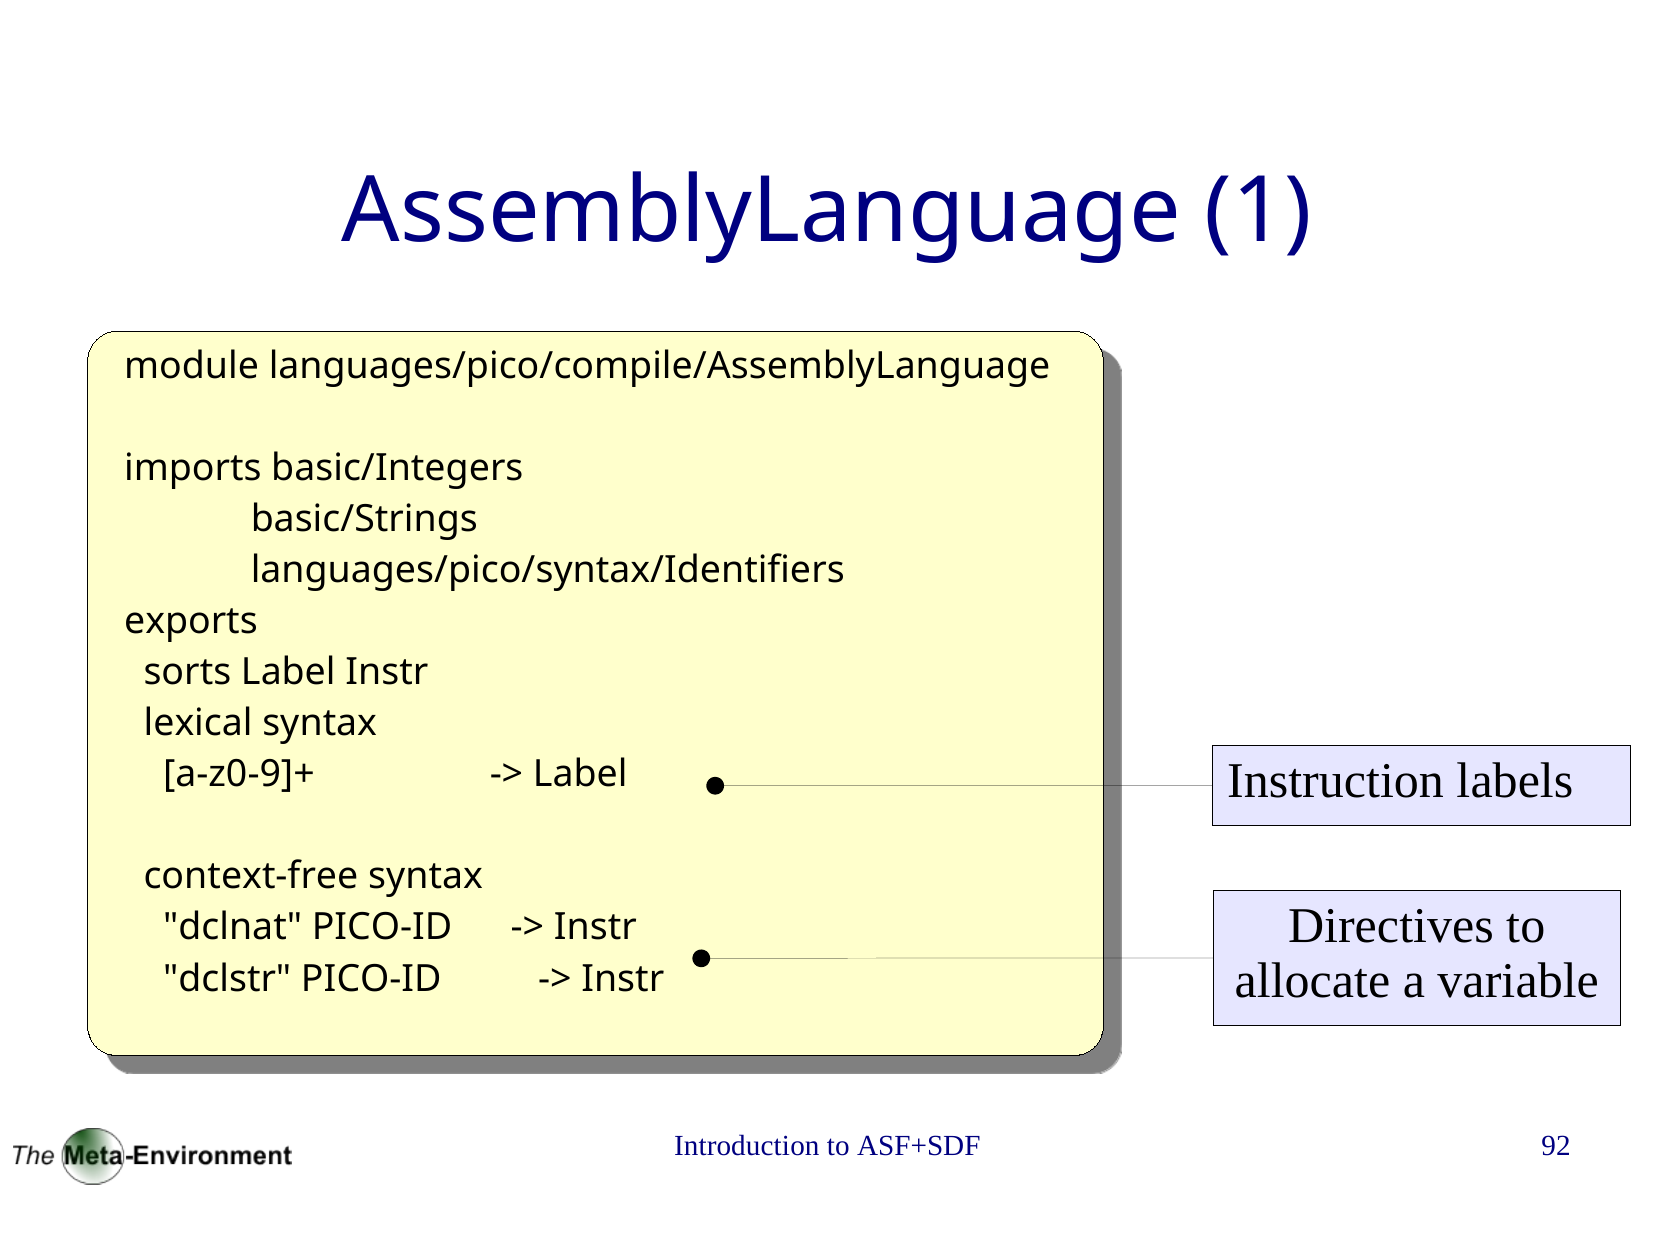

# AssemblyLanguage (1)
module languages/pico/compile/AssemblyLanguage
imports basic/Integers
 basic/Strings
 languages/pico/syntax/Identifiers
exports
 sorts Label Instr
 lexical syntax
 [a-z0-9]+ -> Label
 context-free syntax
 "dclnat" PICO-ID -> Instr
 "dclstr" PICO-ID	 -> Instr
92